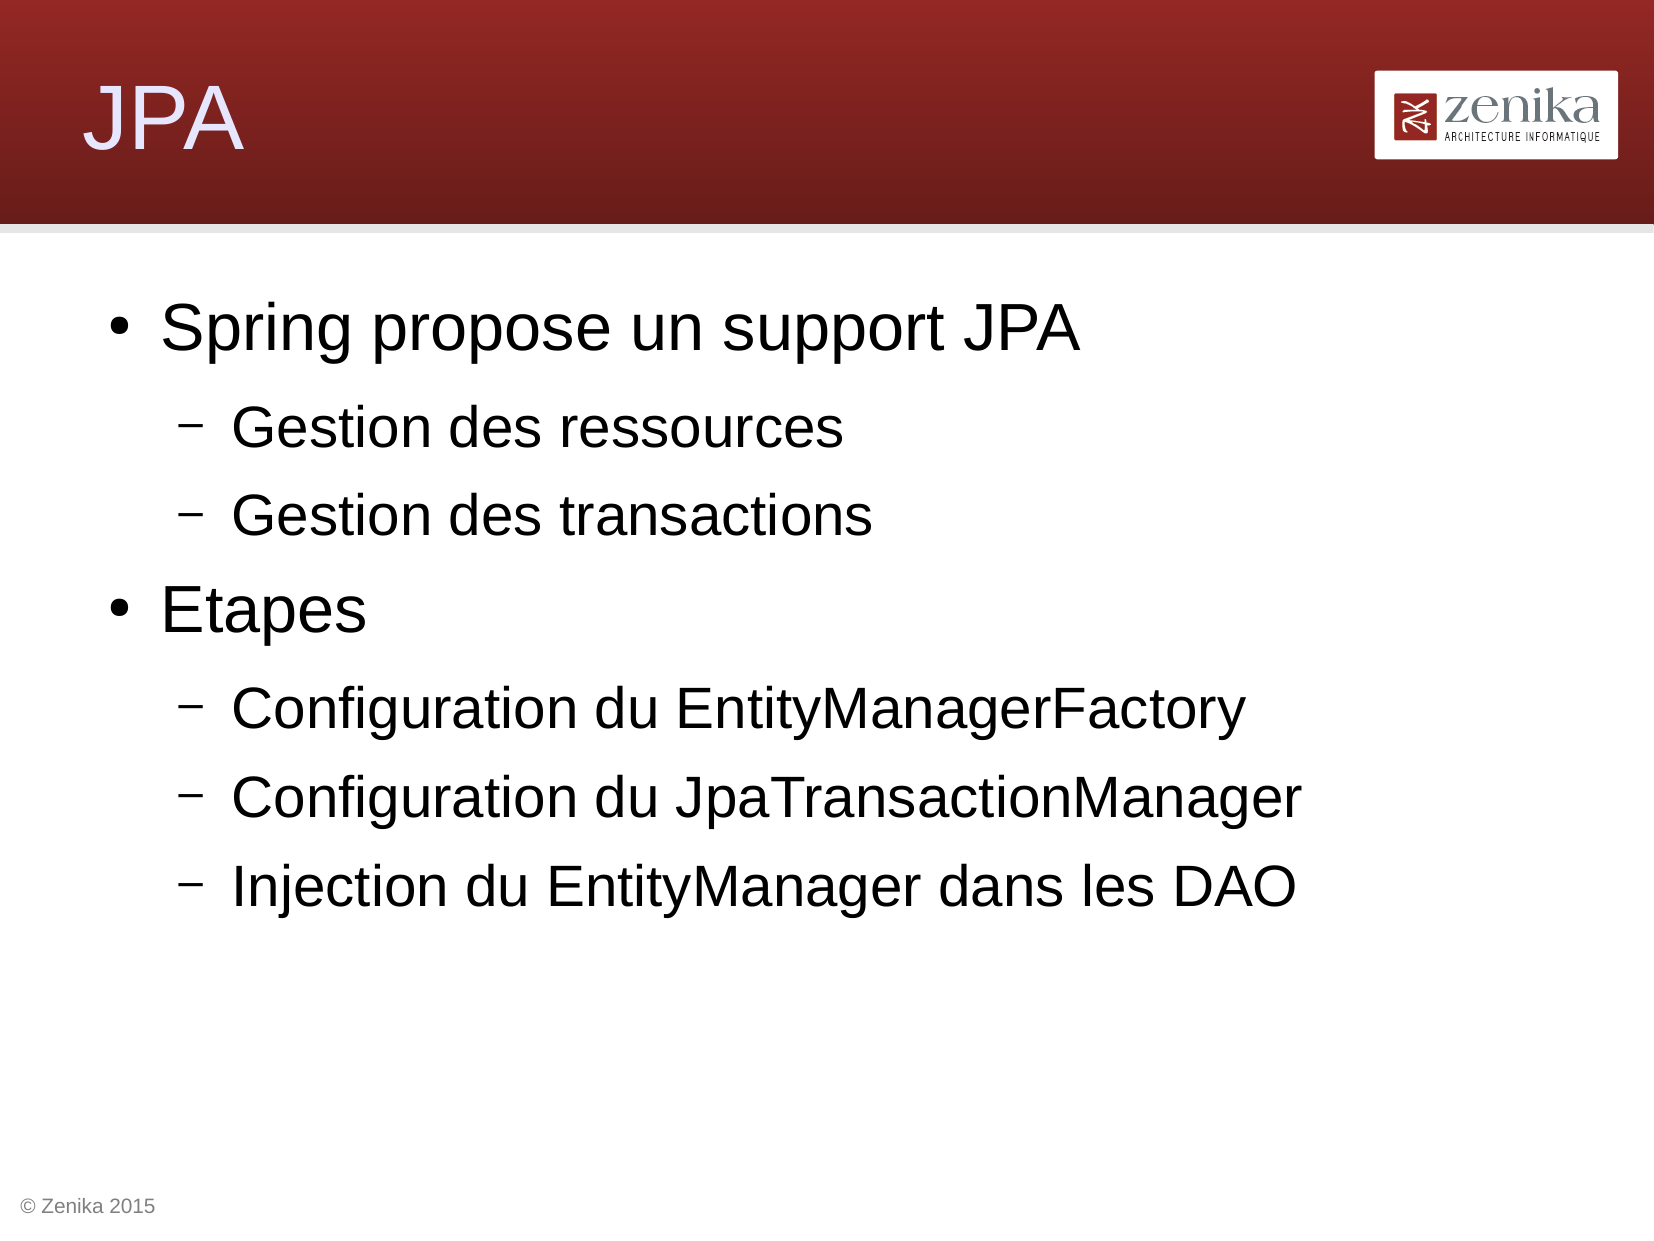

# JPA
Spring propose un support JPA
Gestion des ressources
Gestion des transactions
Etapes
Configuration du EntityManagerFactory
Configuration du JpaTransactionManager
Injection du EntityManager dans les DAO